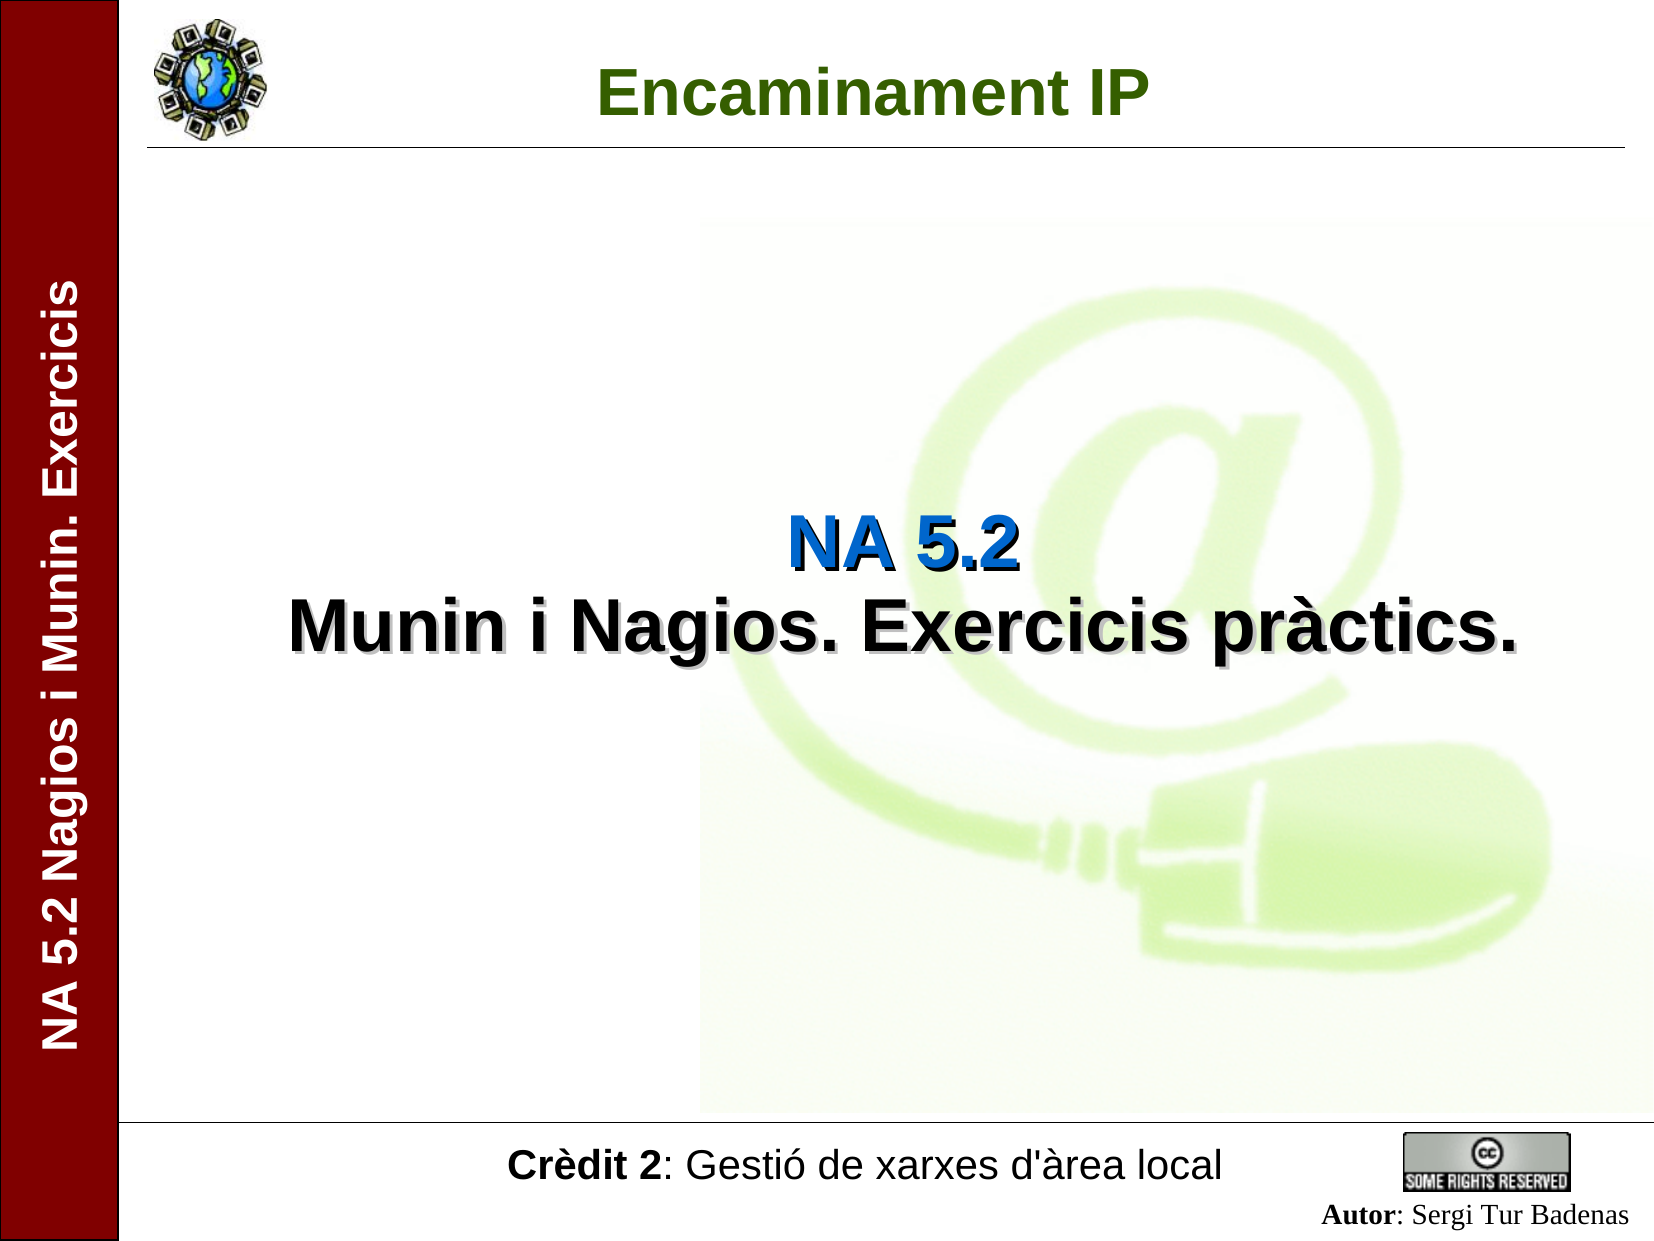

Encaminament IP
# NA 5.2
Munin i Nagios. Exercicis pràctics.